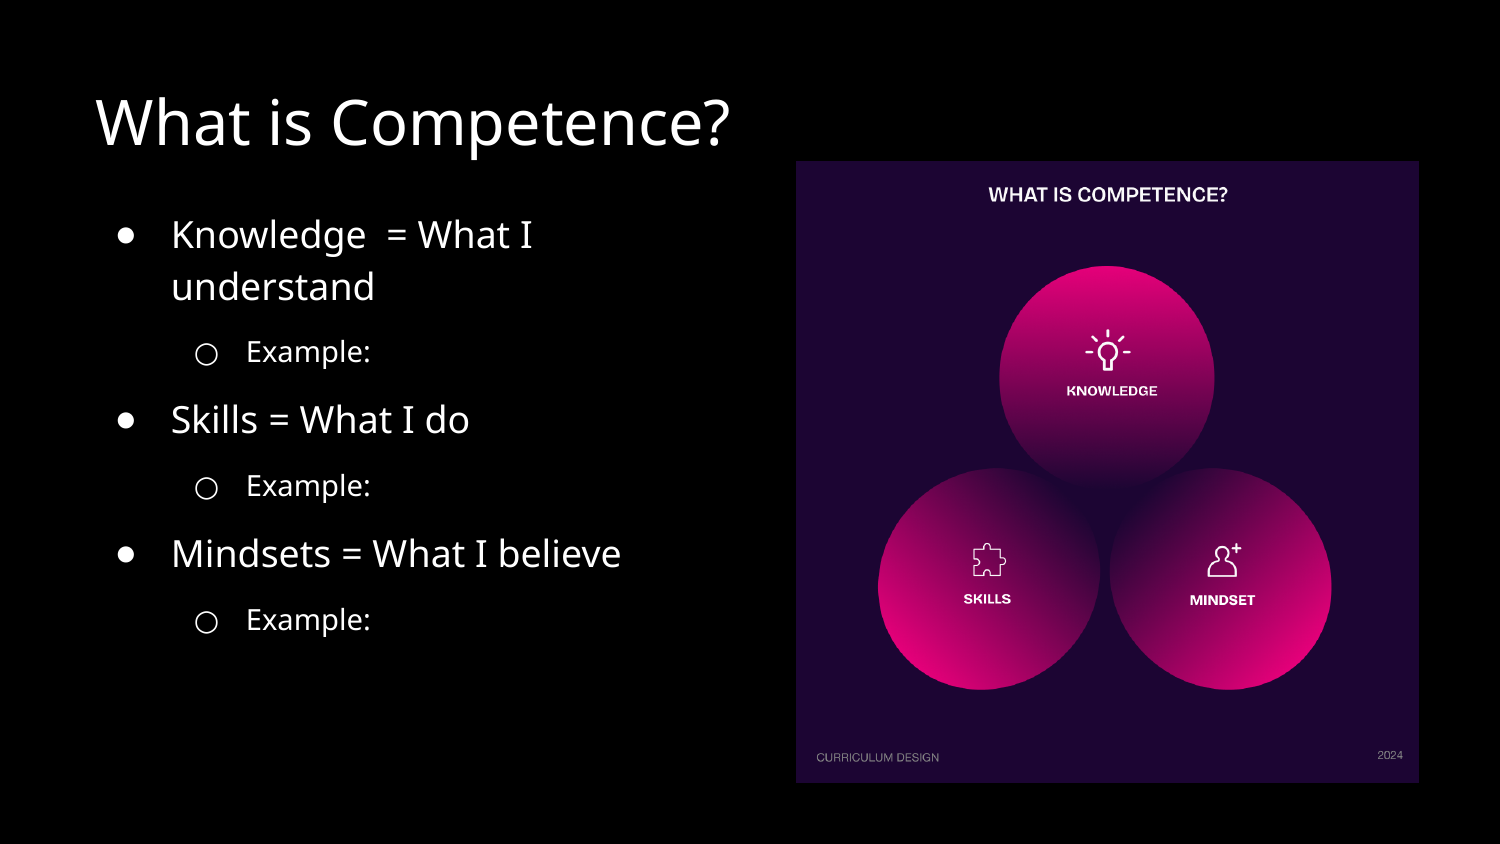

# What is Competence?
Knowledge = What I understand
Example:
Skills = What I do
Example:
Mindsets = What I believe
Example: